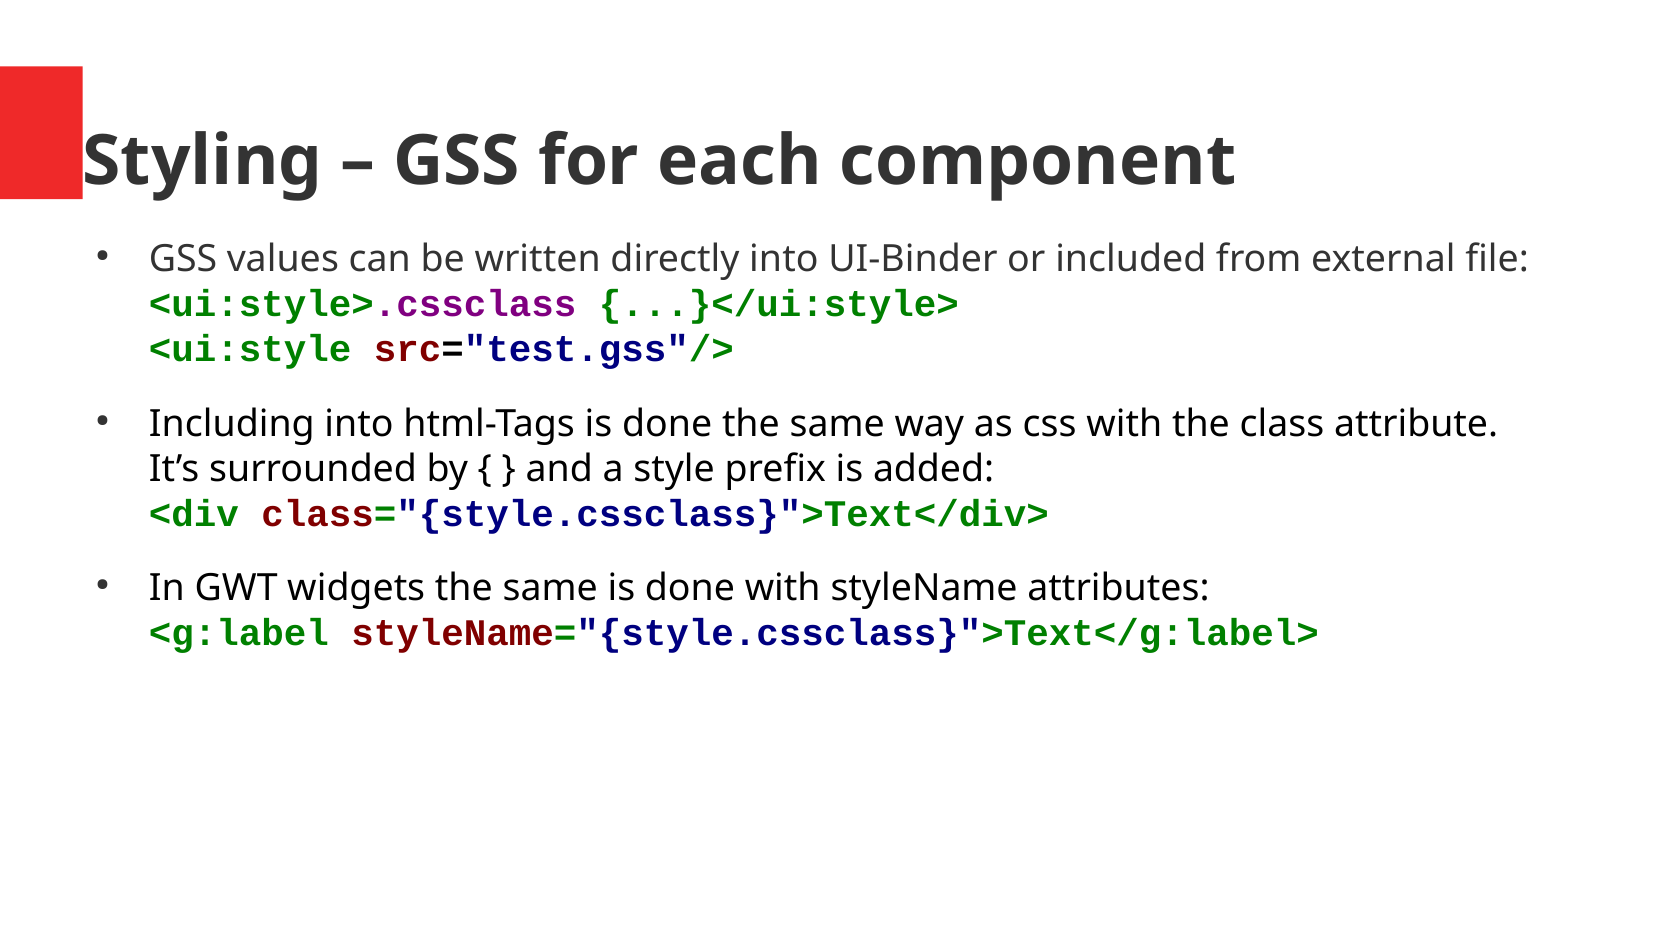

# Styling – GSS for each component
GSS values can be written directly into UI-Binder or included from external file:
<ui:style>.cssclass {...}</ui:style>
<ui:style src="test.gss"/>
Including into html-Tags is done the same way as css with the class attribute. It’s surrounded by { } and a style prefix is added:
<div class="{style.cssclass}">Text</div>
In GWT widgets the same is done with styleName attributes:
<g:label styleName="{style.cssclass}">Text</g:label>